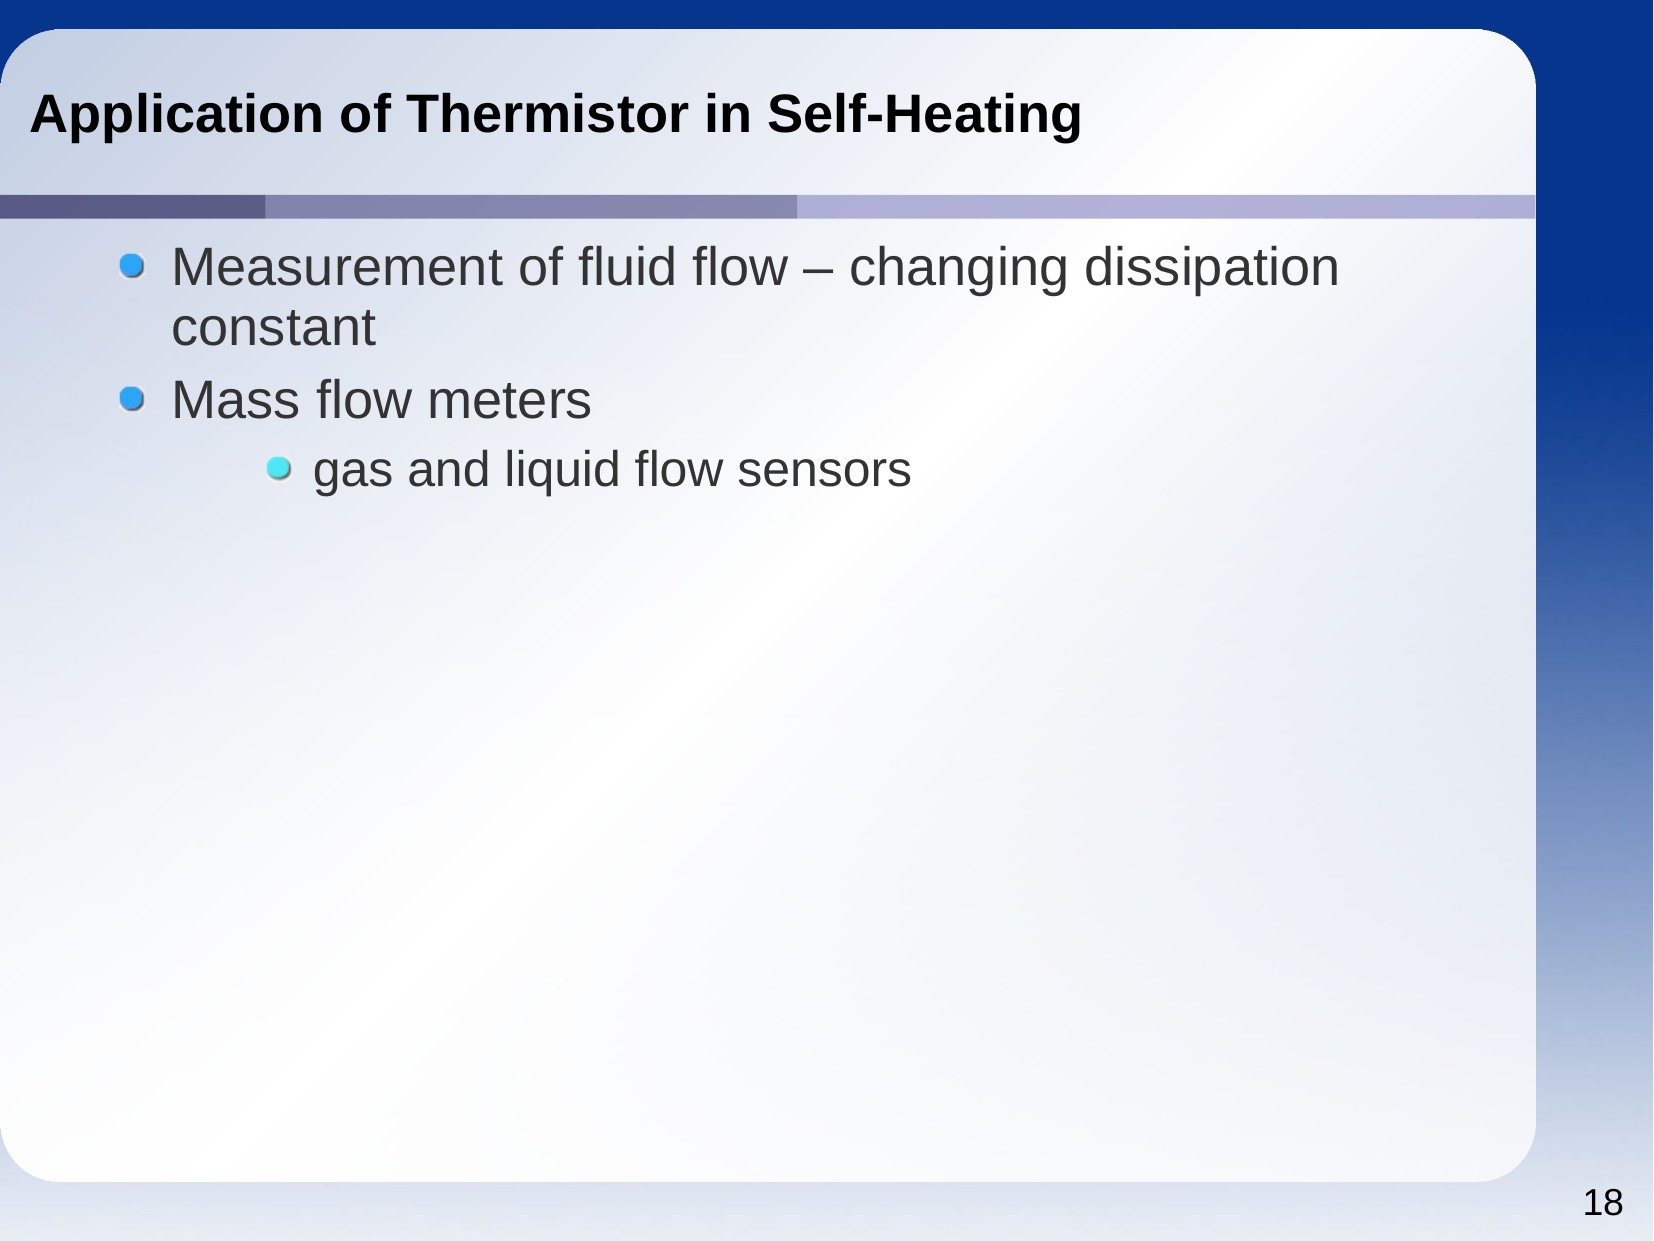

# Application of Thermistor in Self-Heating
Measurement of fluid flow – changing dissipation constant
Mass flow meters
gas and liquid flow sensors
18